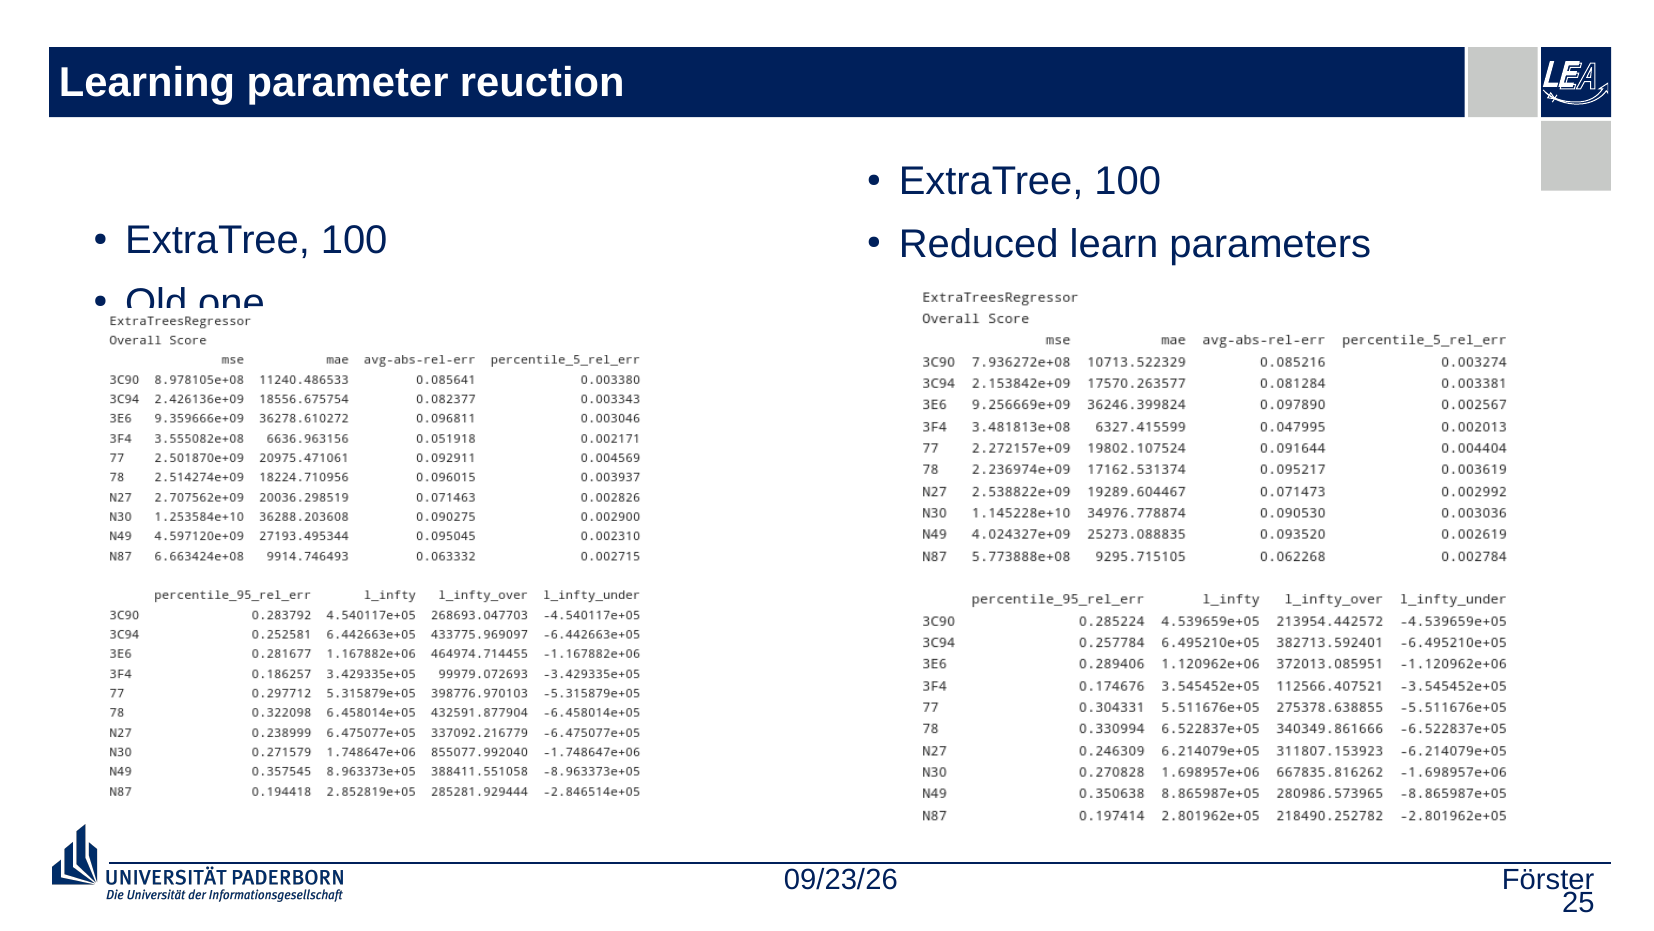

# Learning parameter reuction
ExtraTree, 100
Reduced learn parameters
ExtraTree, 100
Old one
Förster
25